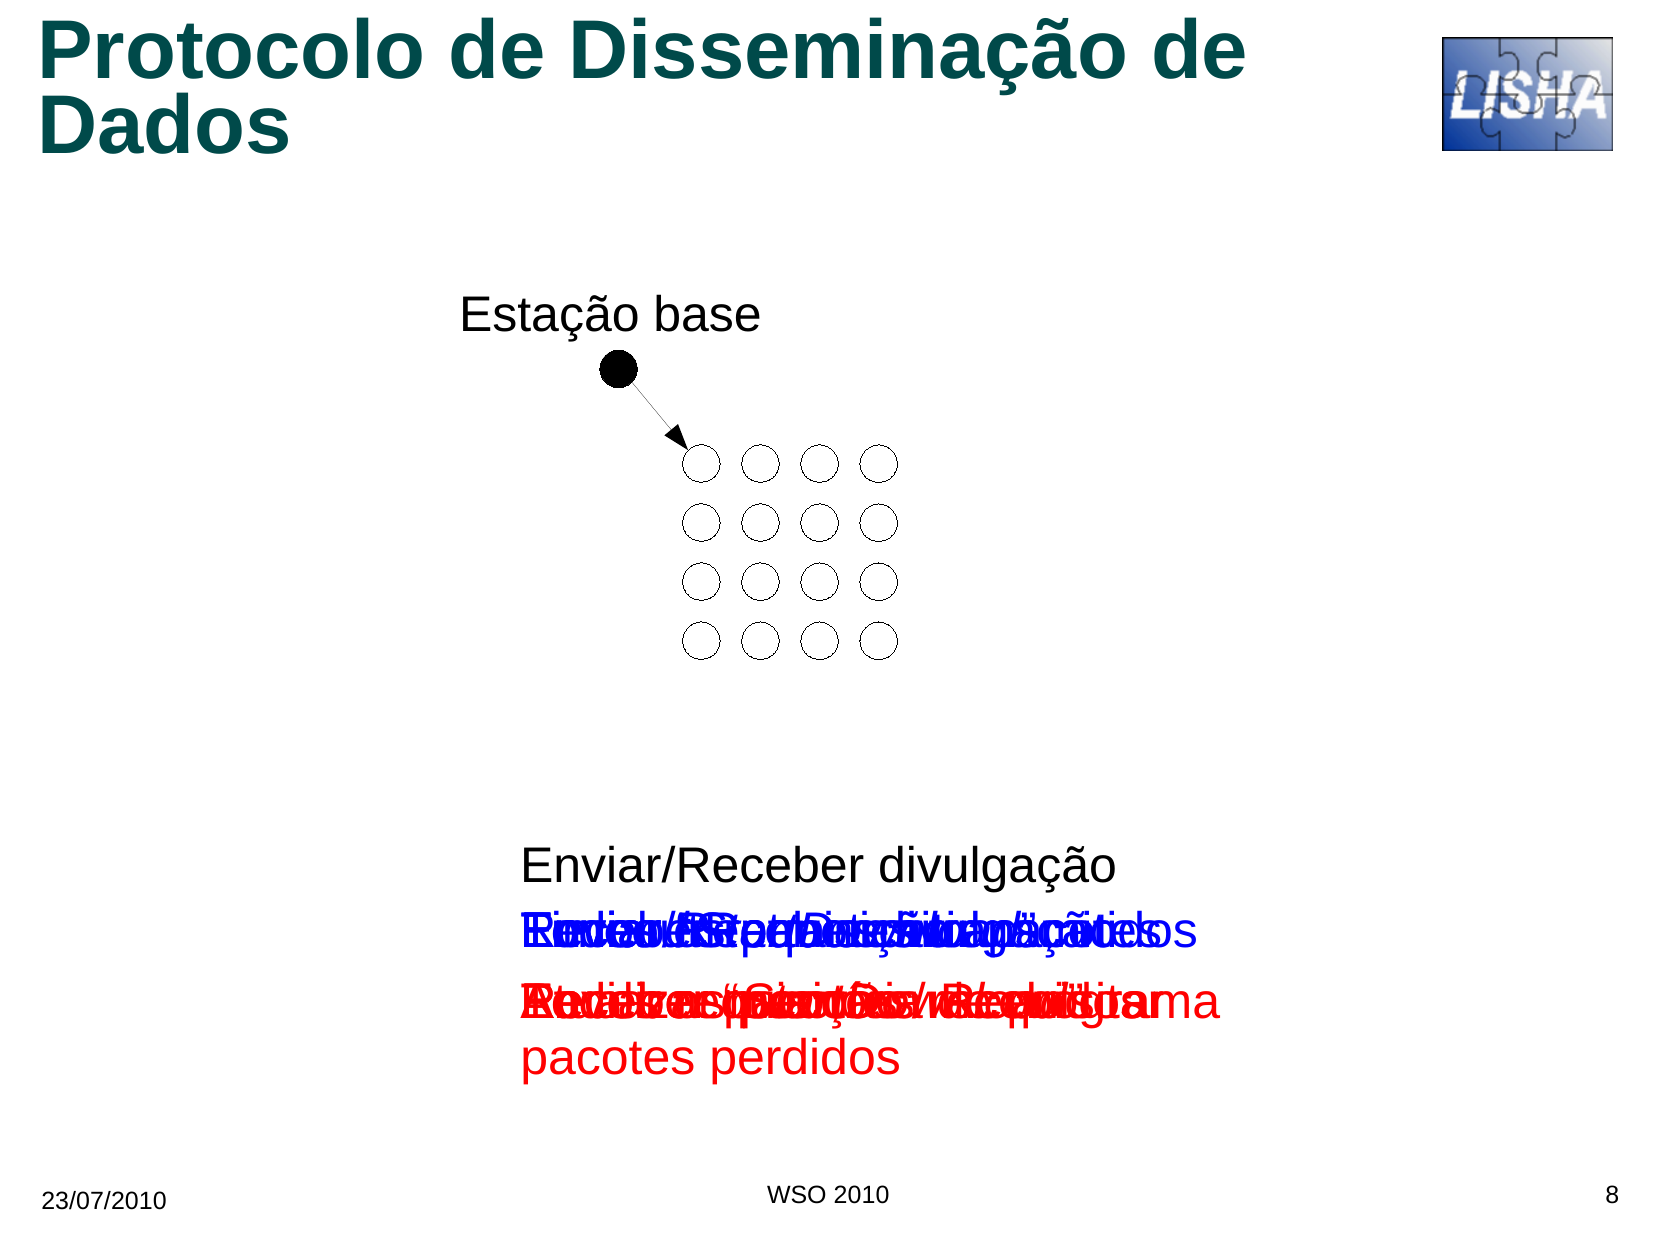

# Protocolo de Disseminação de Dados
Estação base
Enviar/Receber divulgação
Enviar/Receber divulgação
Receber requisição
Enviar “StartDownload”
Enviar / Retransmitir pacotes
Todos os pacotes transmitidos
Timeout
Enviar requisição
Receber pacotes / Requisitar
pacotes perdidos
Receber “StartDownload”
Todos os pacotes recebidos
Atualizar memória de programa